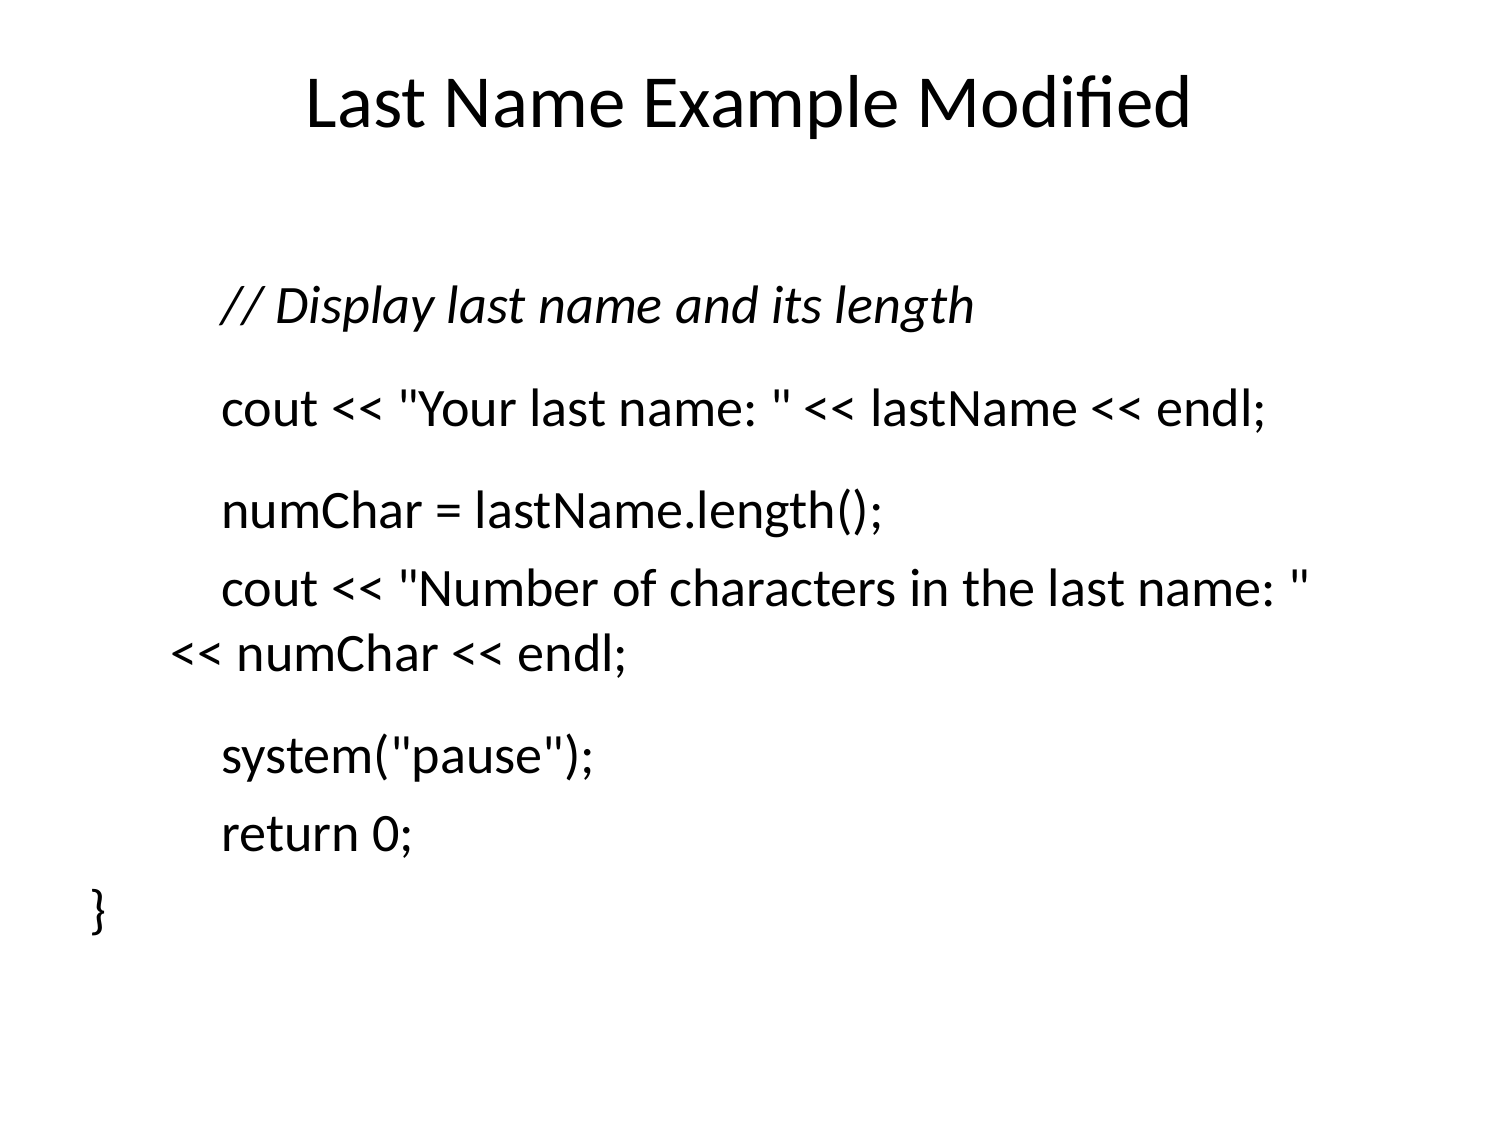

# Last Name Example Modified
	// Display last name and its length
	cout << "Your last name: " << lastName << endl;
	numChar = lastName.length();
	cout << "Number of characters in the last name: " 	 << numChar << endl;
	system("pause");
	return 0;
}